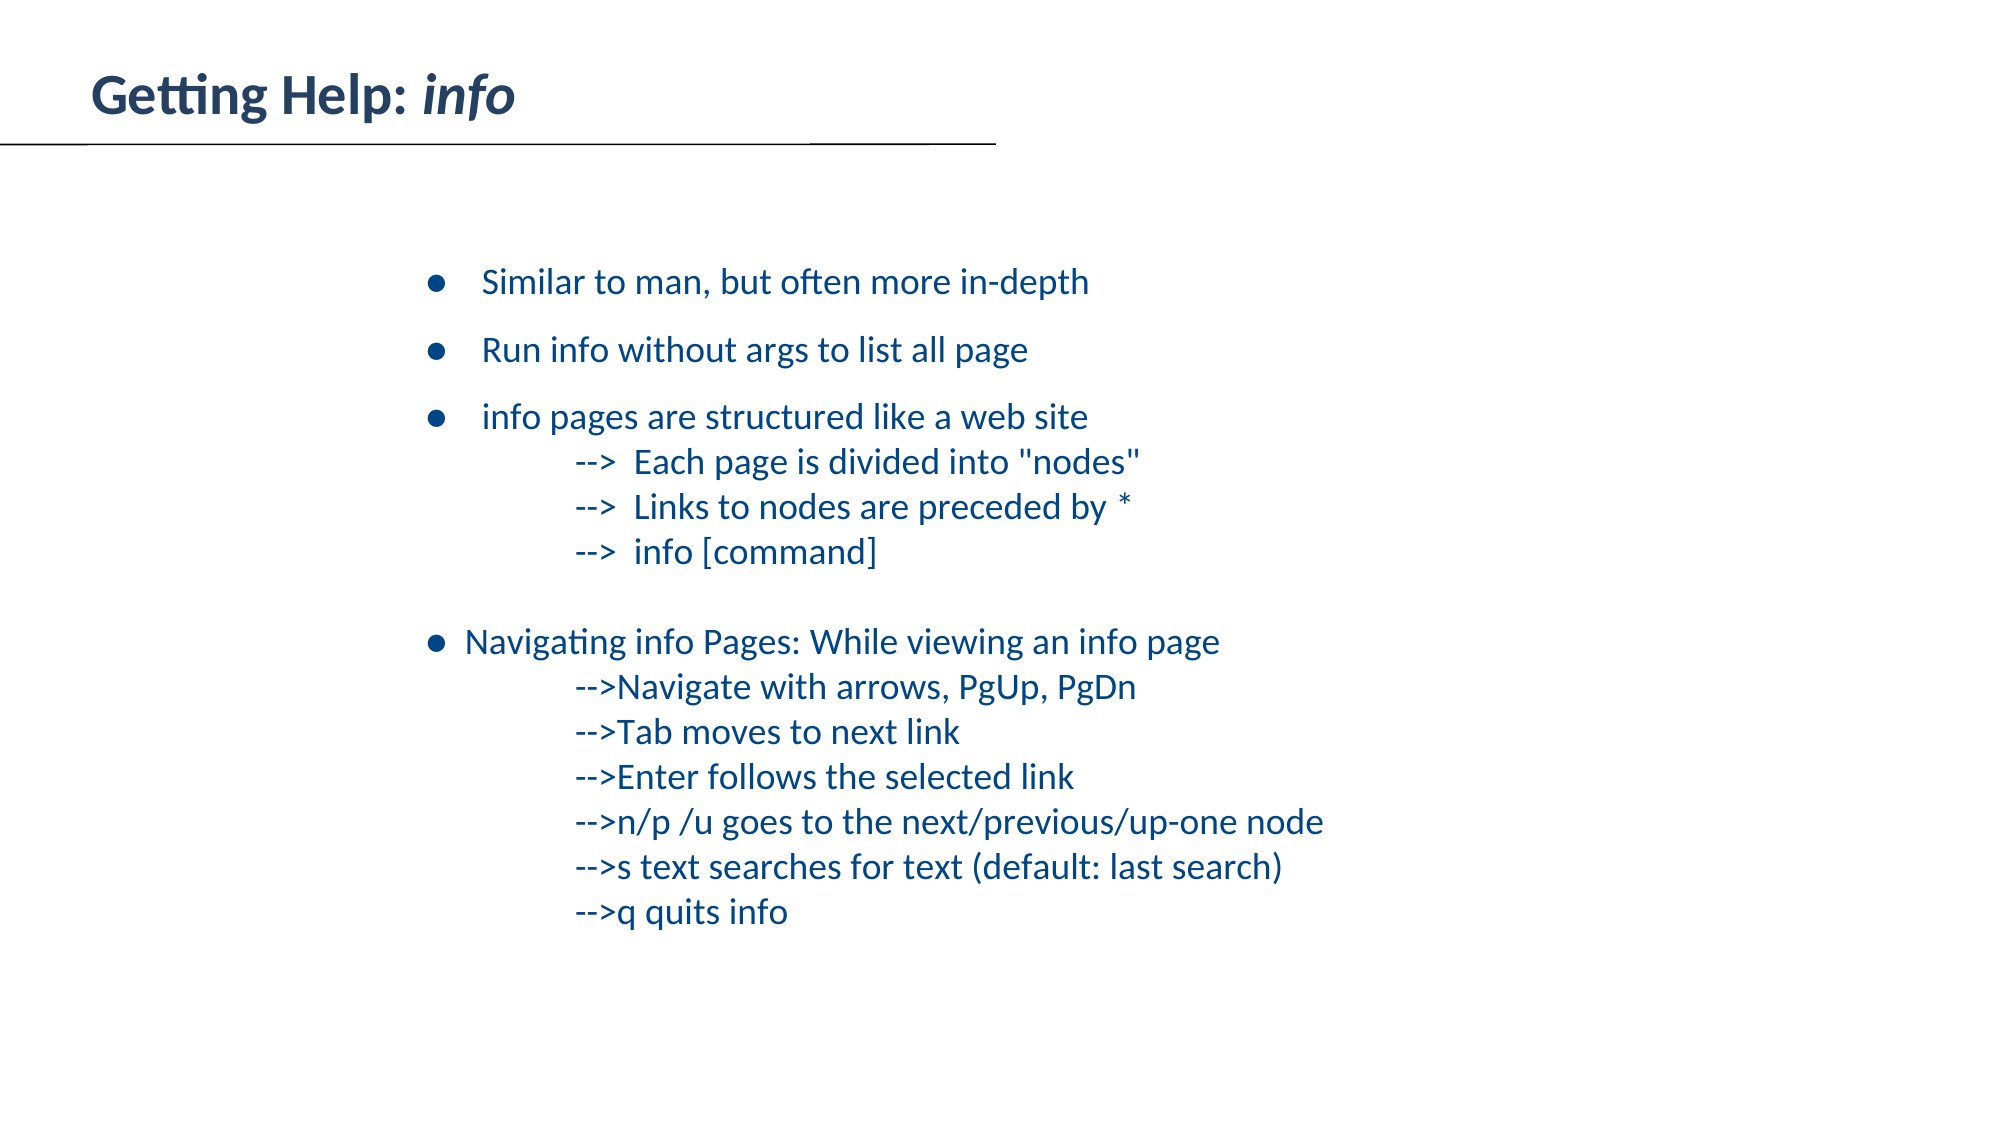

Getting Help: info
● Similar to man, but often more in-depth
● Run info without args to list all page
● info pages are structured like a web site
	--> Each page is divided into "nodes"
	--> Links to nodes are preceded by *
	--> info [command]
● Navigating info Pages: While viewing an info page
	-->Navigate with arrows, PgUp, PgDn
	-->Tab moves to next link
	-->Enter follows the selected link
	-->n/p /u goes to the next/previous/up-one node
	-->s text searches for text (default: last search)
	-->q quits info